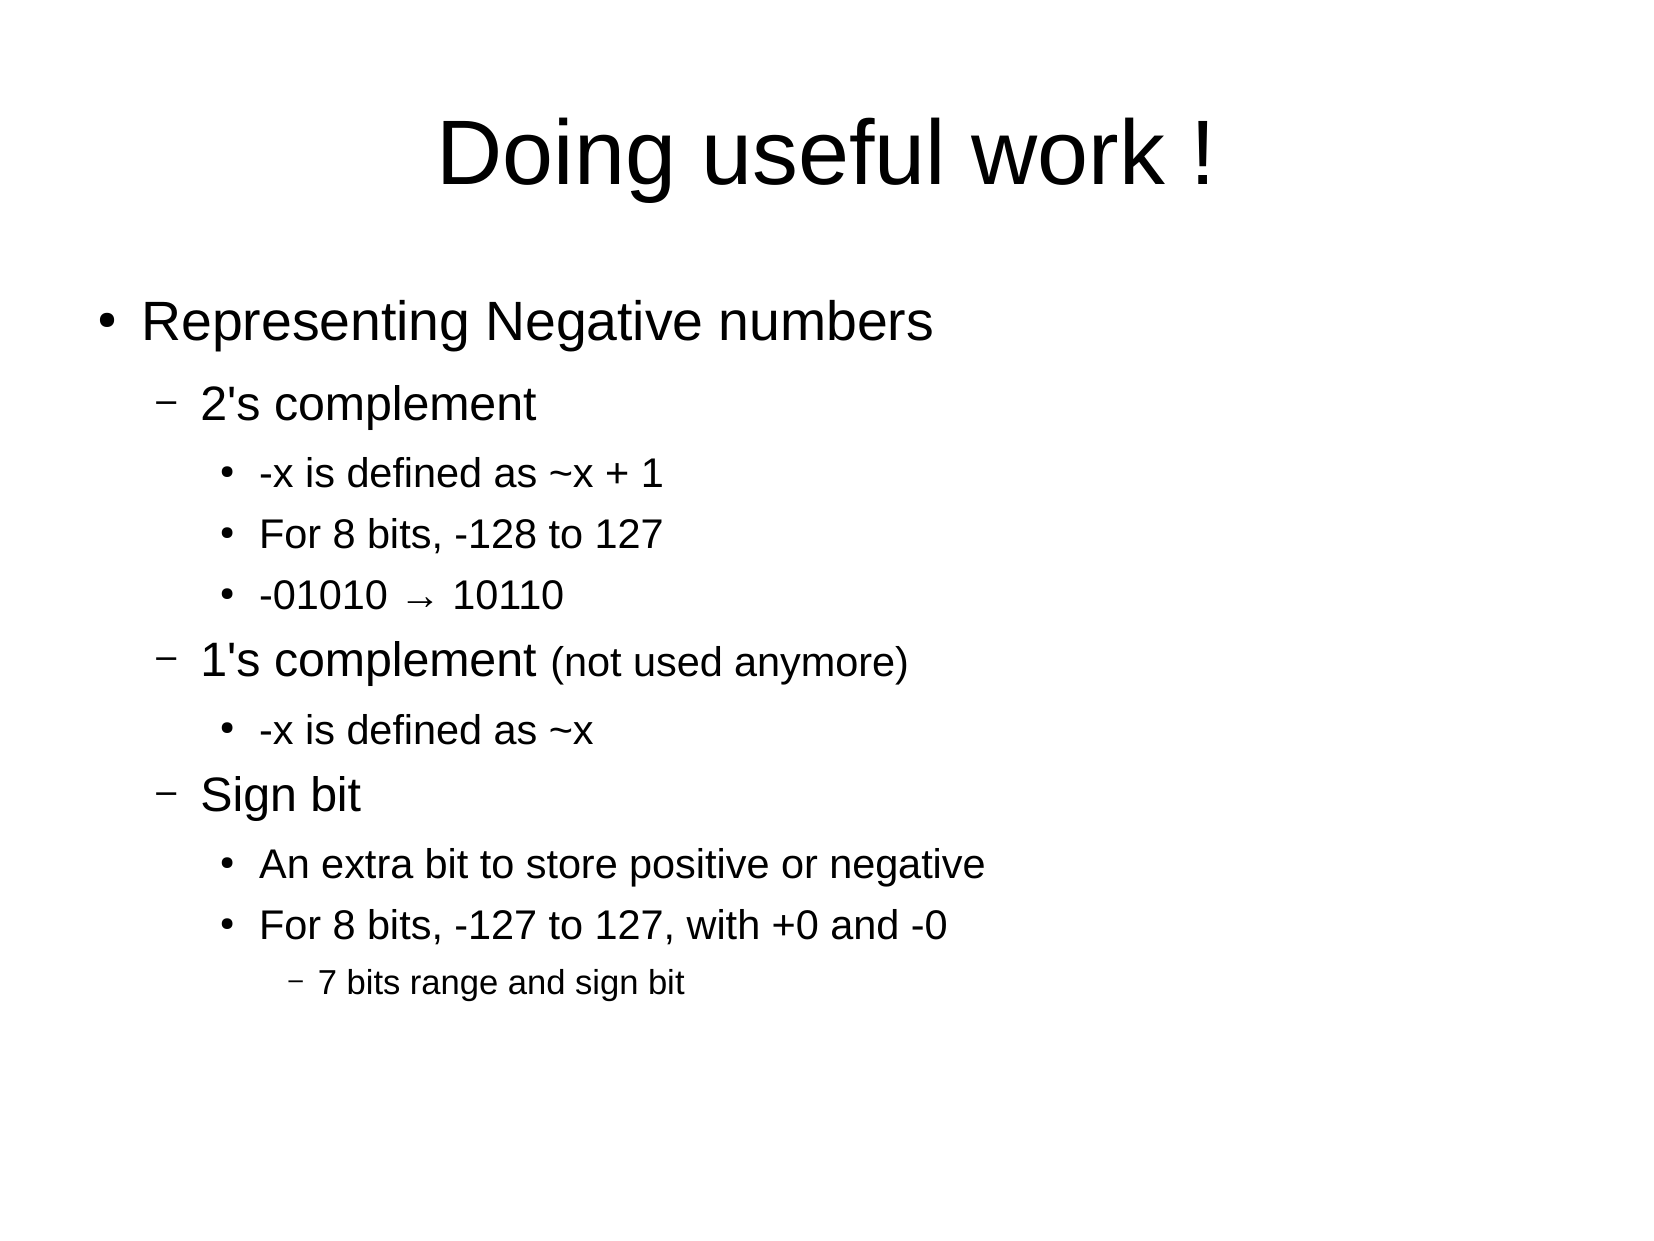

# Doing useful work !
Representing Negative numbers
2's complement
-x is defined as ~x + 1
For 8 bits, -128 to 127
-01010 → 10110
1's complement (not used anymore)
-x is defined as ~x
Sign bit
An extra bit to store positive or negative
For 8 bits, -127 to 127, with +0 and -0
7 bits range and sign bit